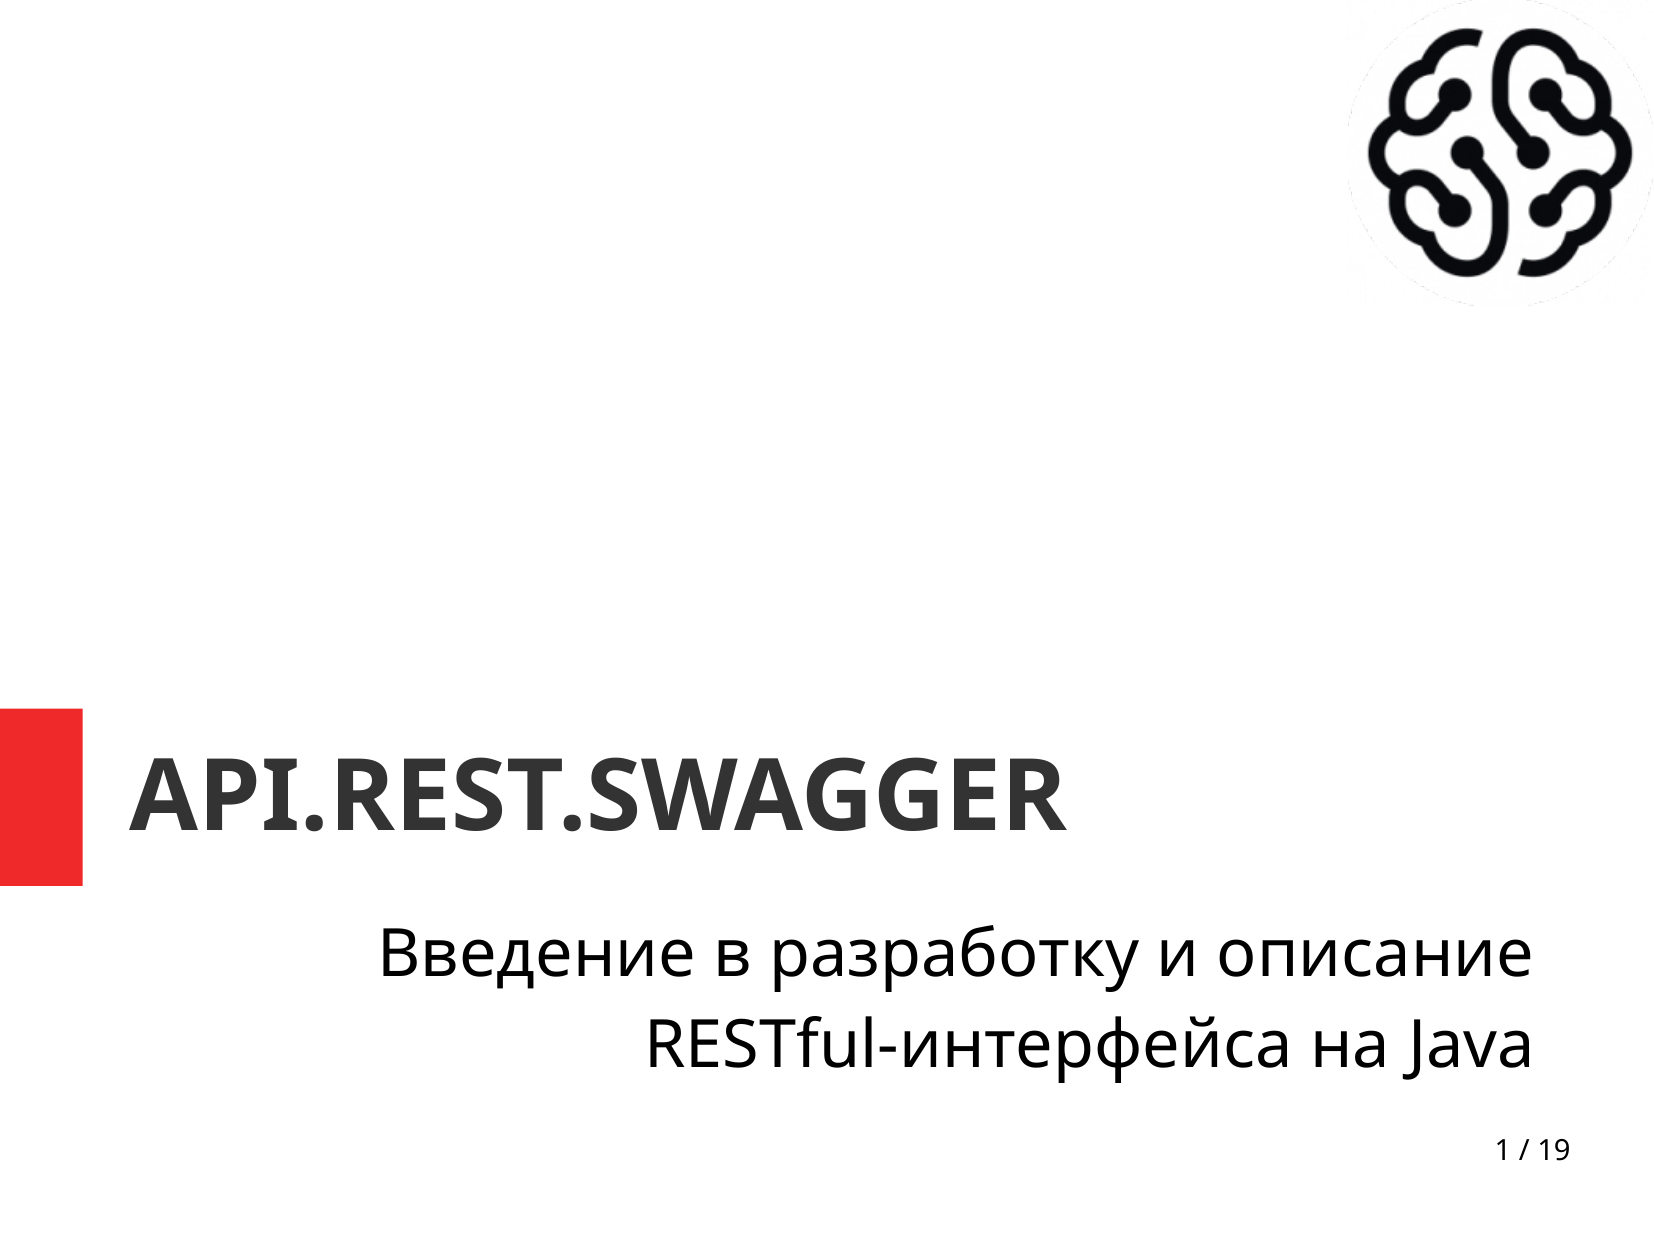

# API.REST.SWAGGER
Введение в разработку и описание RESTful-интерфейса на Java
1